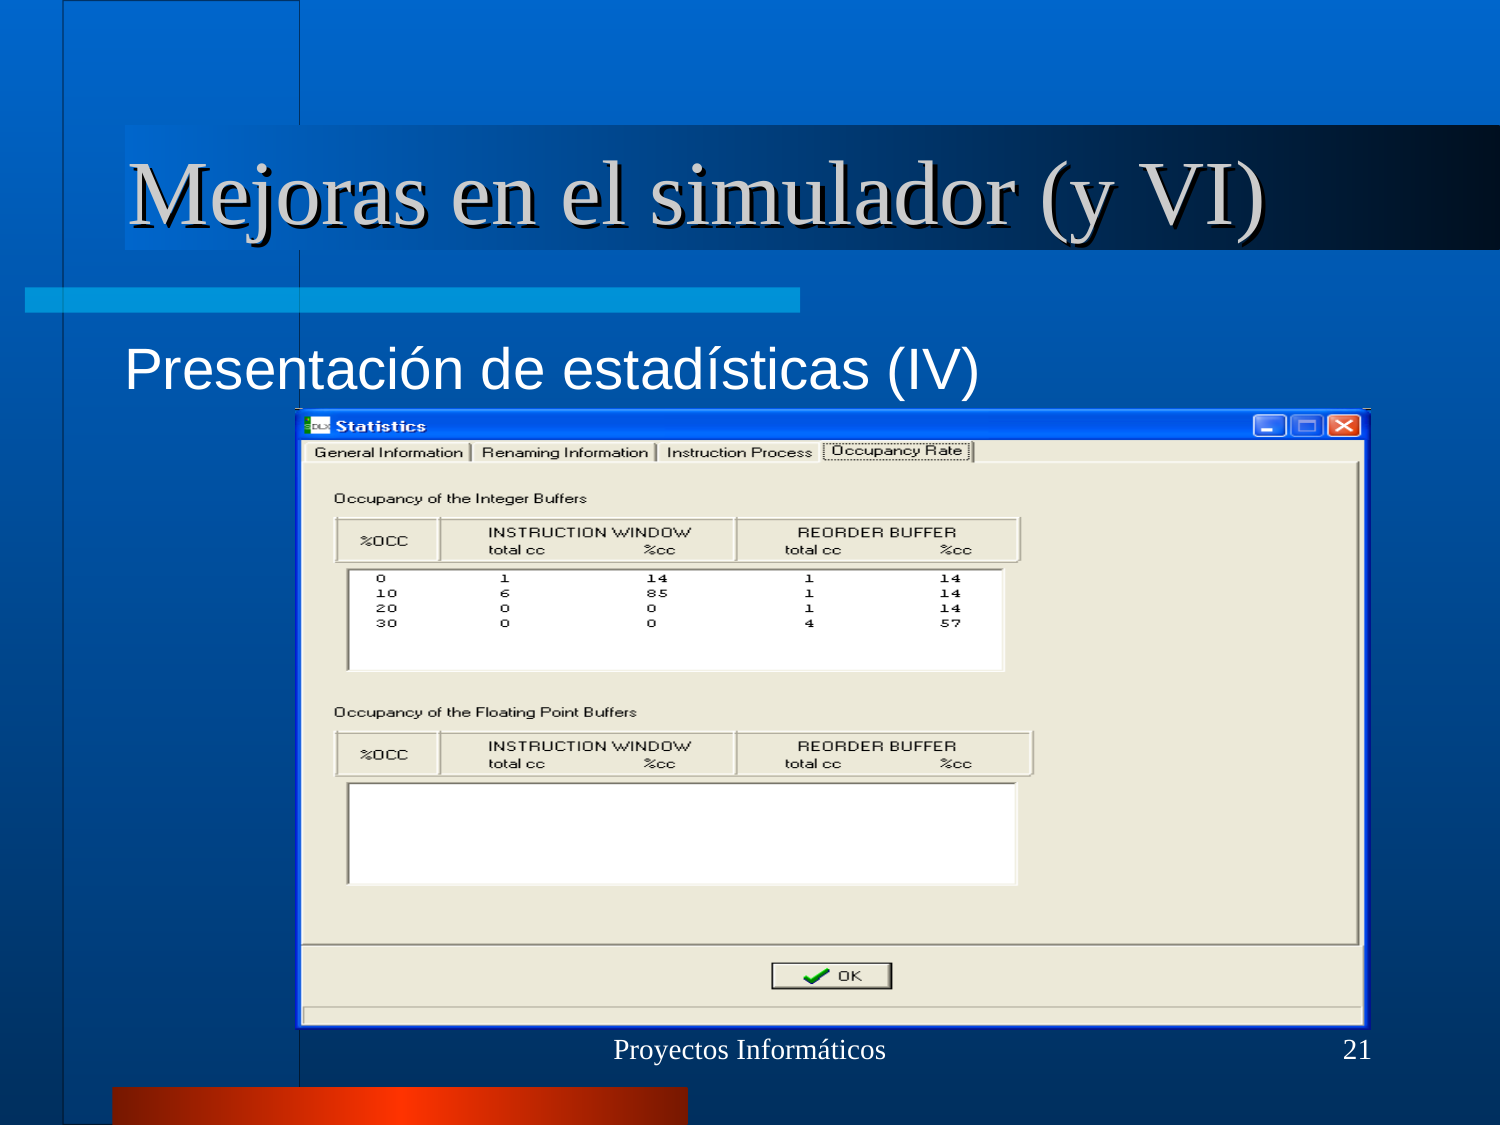

# Mejoras en el simulador (y VI)
Presentación de estadísticas (IV)
Proyectos Informáticos
21